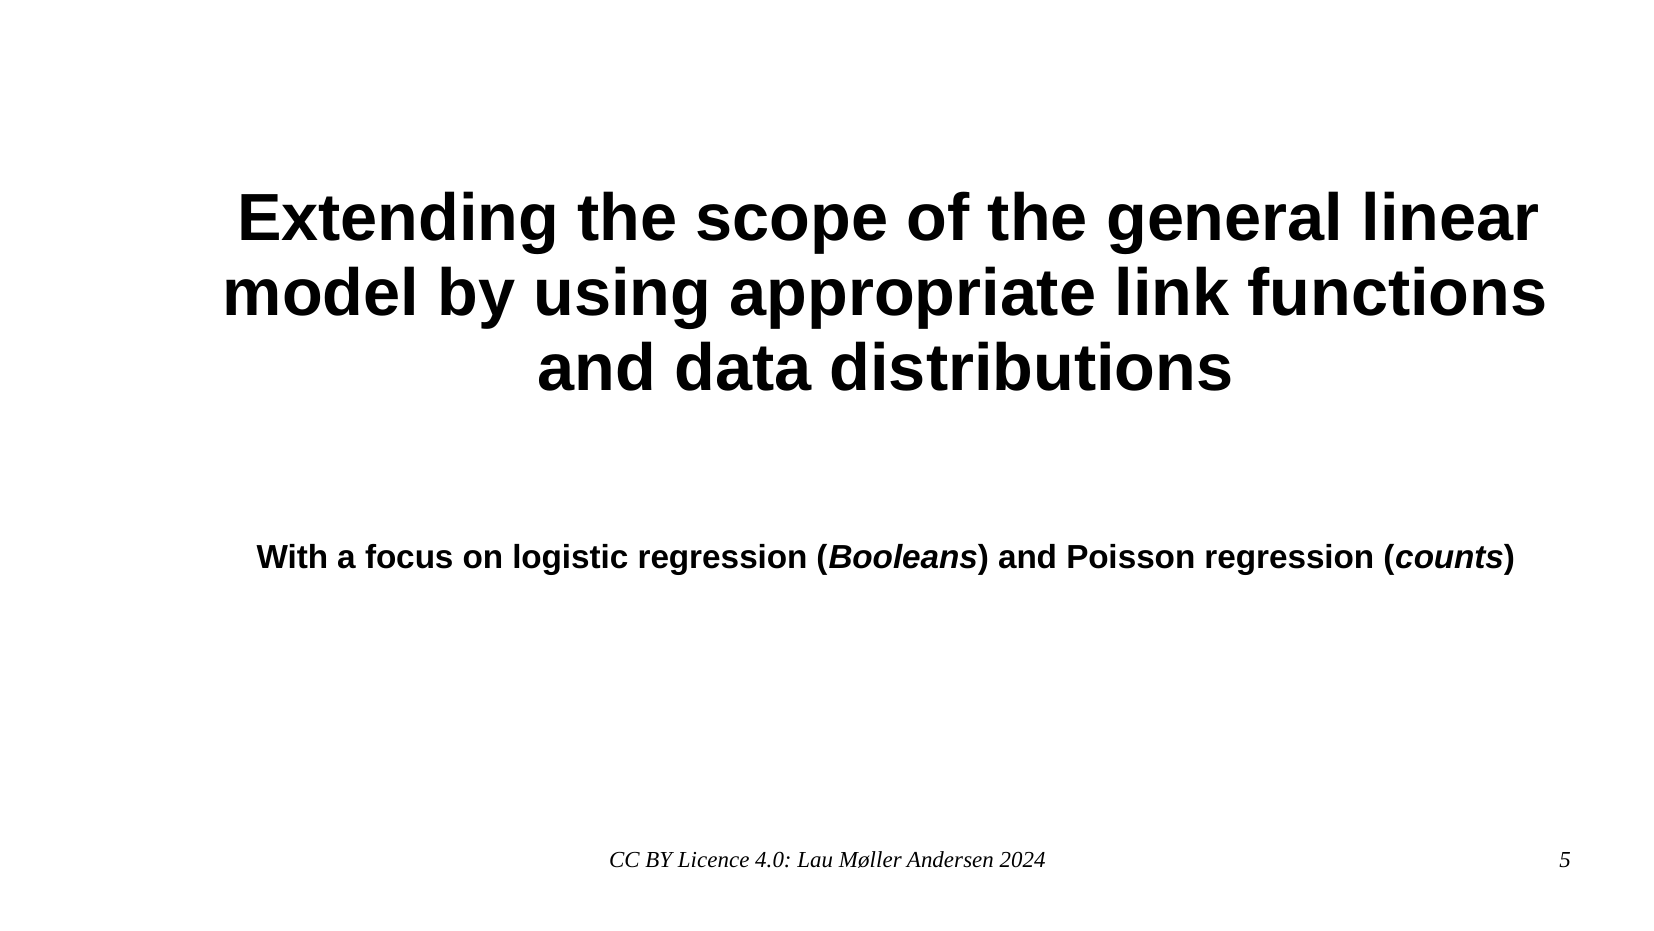

# Extending the scope of the general linear model by using appropriate link functions and data distributions
With a focus on logistic regression (Booleans) and Poisson regression (counts)
CC BY Licence 4.0: Lau Møller Andersen 2024
5